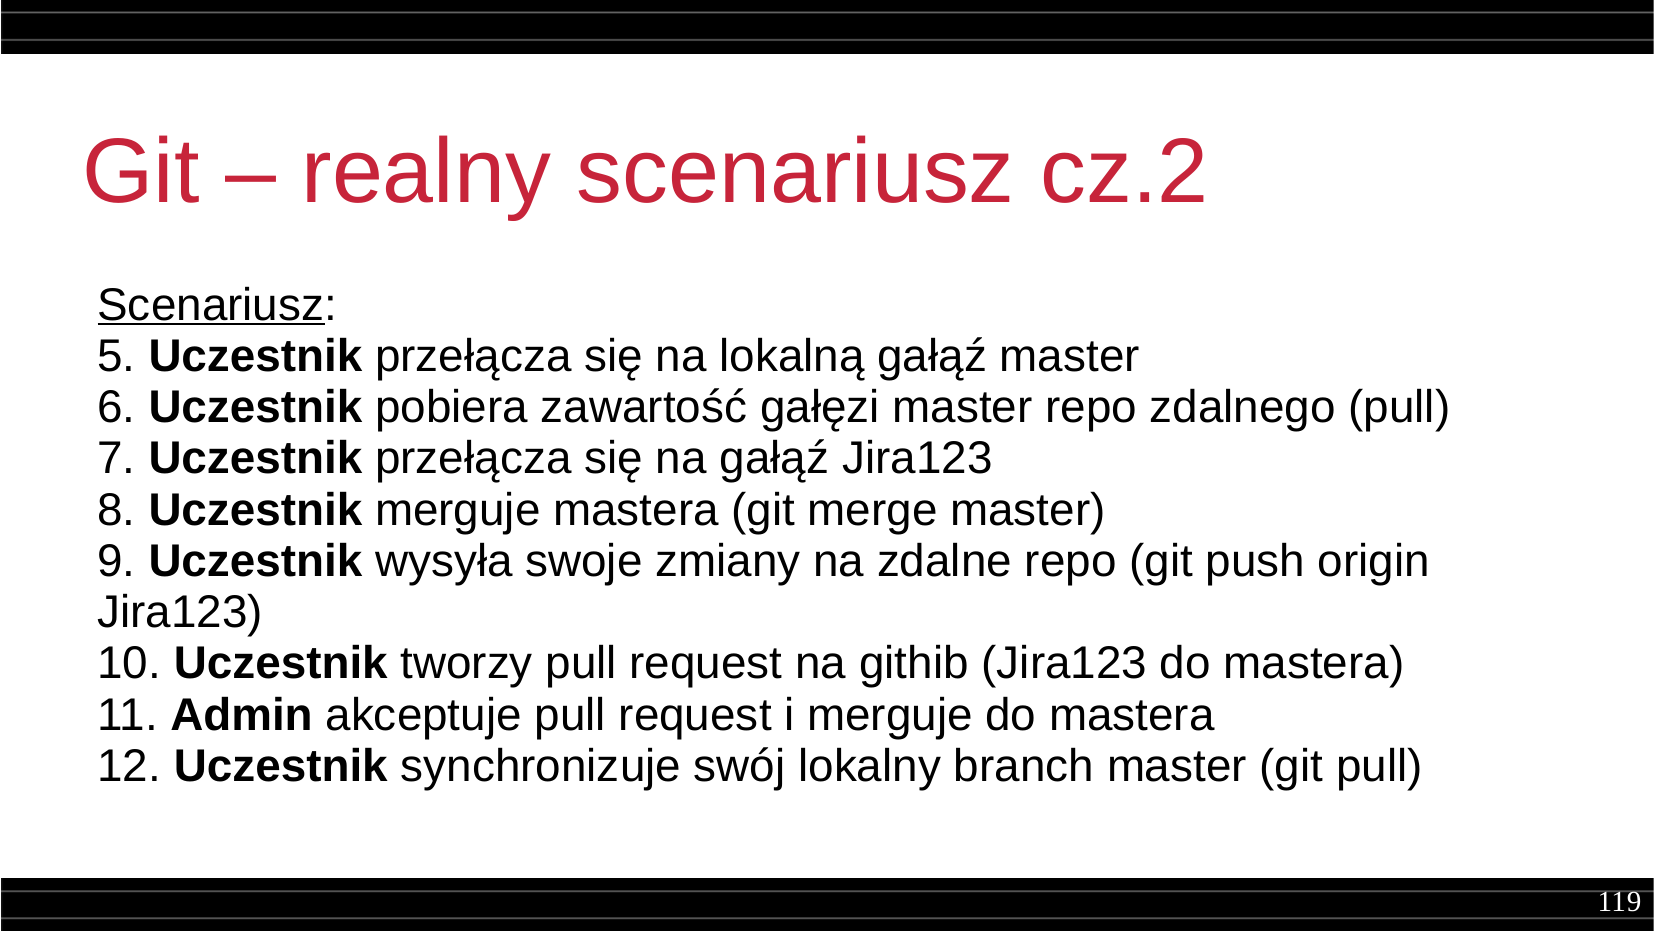

# Git – realny scenariusz cz.2
Scenariusz:
5. Uczestnik przełącza się na lokalną gałąź master
6. Uczestnik pobiera zawartość gałęzi master repo zdalnego (pull)
7. Uczestnik przełącza się na gałąź Jira123
8. Uczestnik merguje mastera (git merge master)
9. Uczestnik wysyła swoje zmiany na zdalne repo (git push origin Jira123)
10. Uczestnik tworzy pull request na githib (Jira123 do mastera)
11. Admin akceptuje pull request i merguje do mastera
12. Uczestnik synchronizuje swój lokalny branch master (git pull)